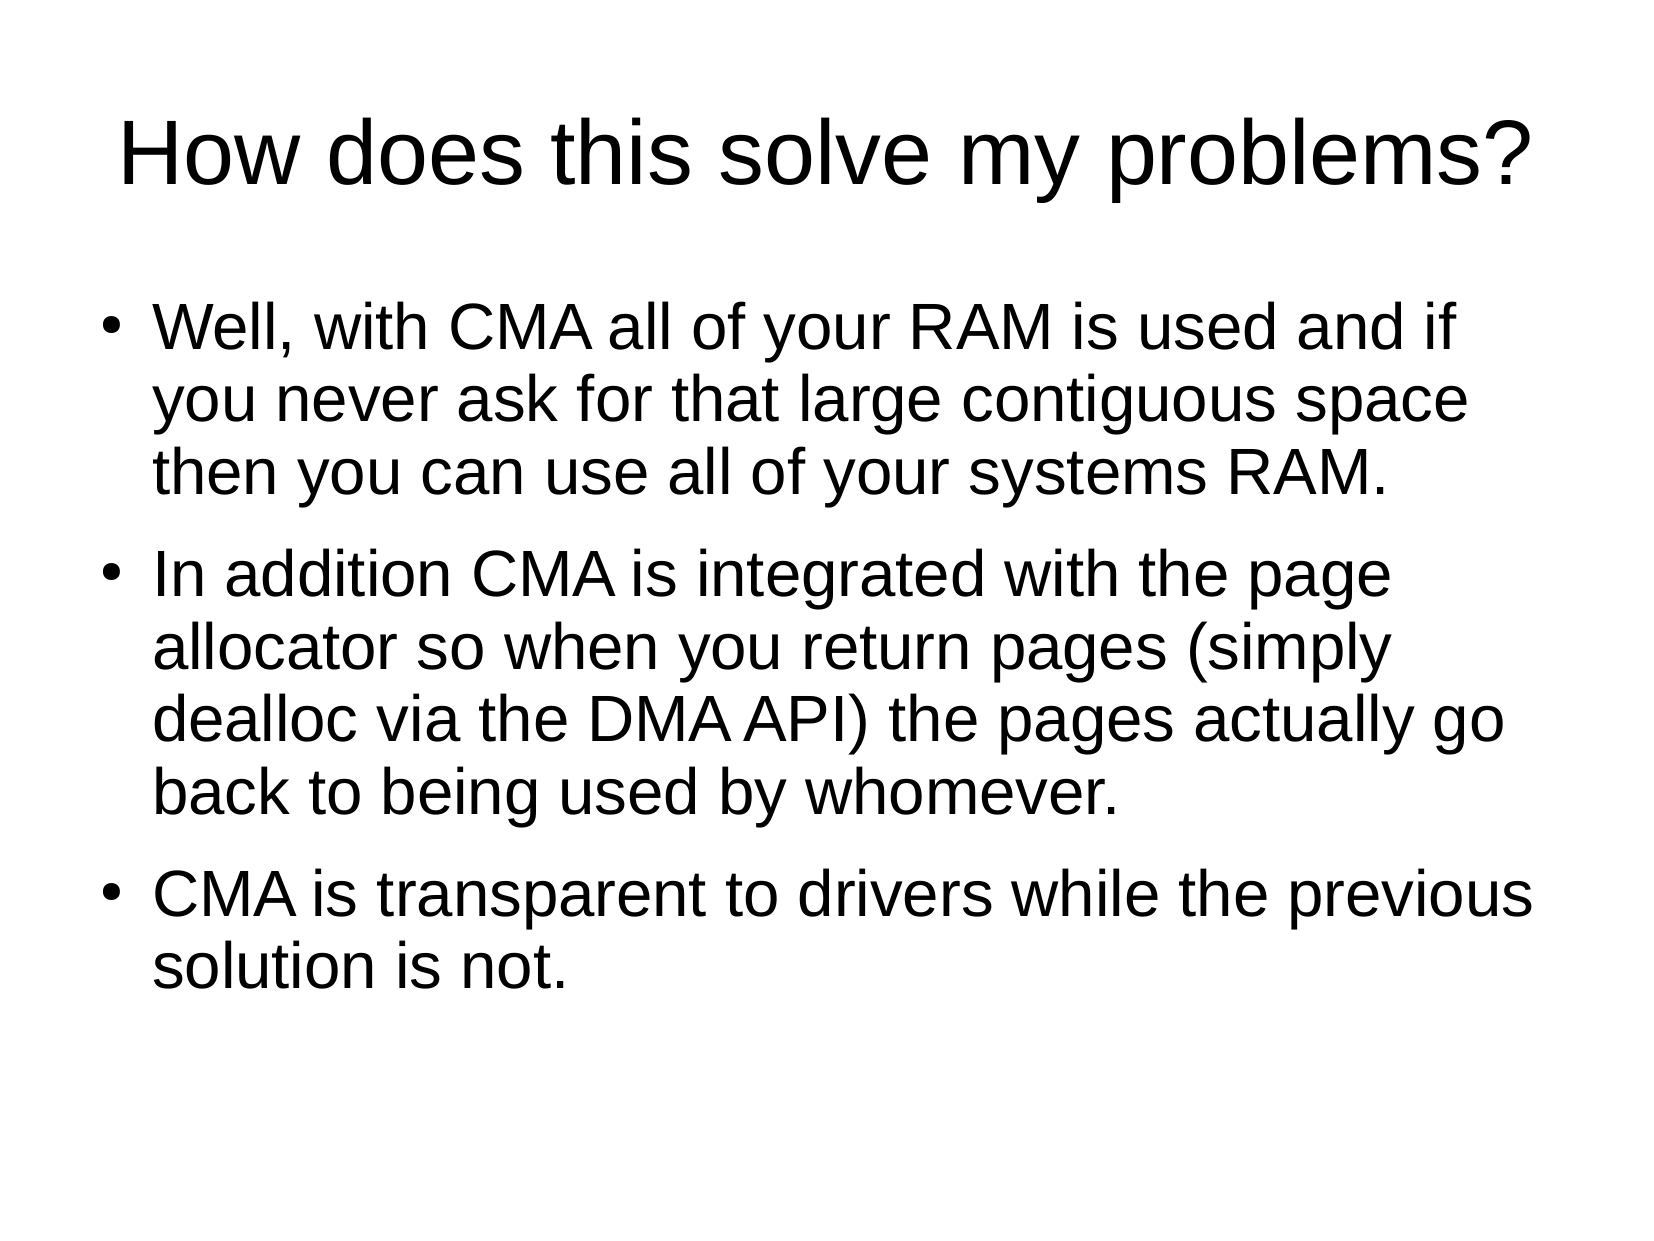

# How does this solve my problems?
Well, with CMA all of your RAM is used and if you never ask for that large contiguous space then you can use all of your systems RAM.
In addition CMA is integrated with the page allocator so when you return pages (simply dealloc via the DMA API) the pages actually go back to being used by whomever.
CMA is transparent to drivers while the previous solution is not.